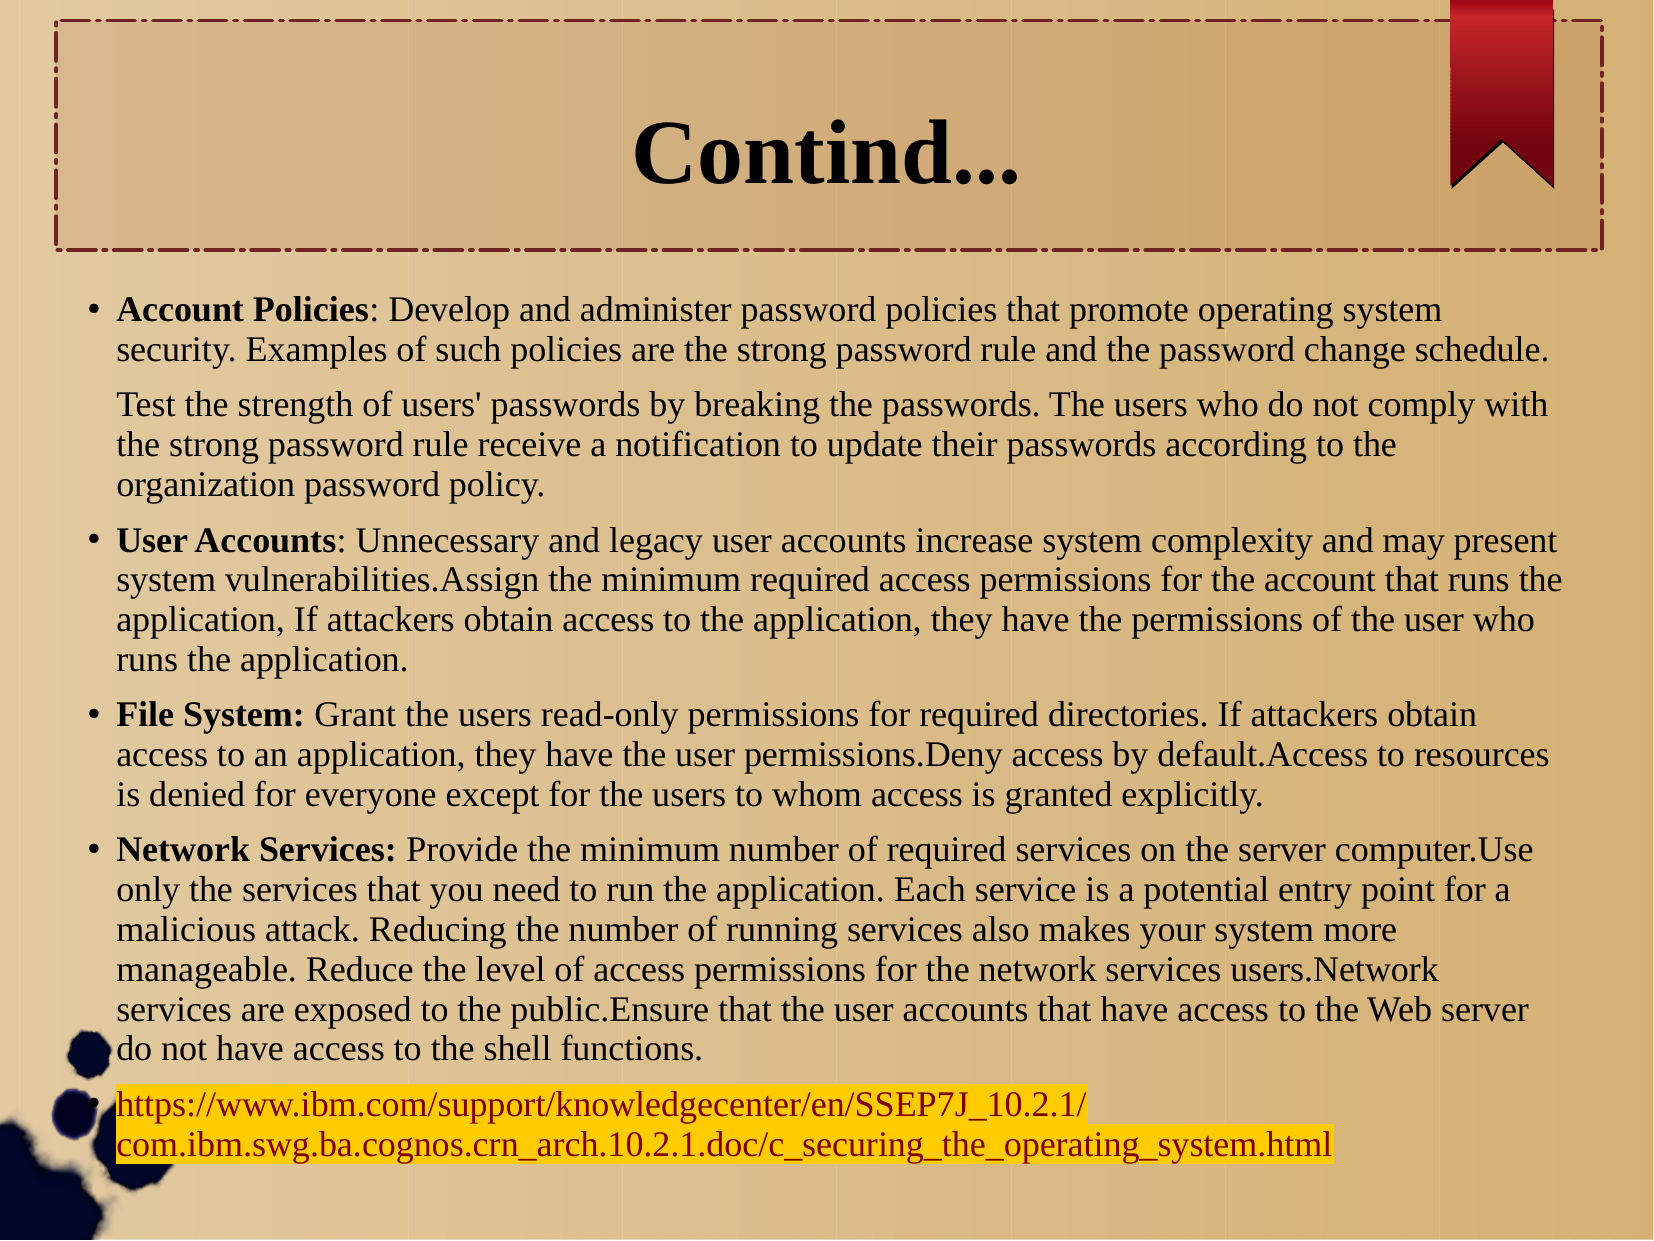

# Contind...
Account Policies: Develop and administer password policies that promote operating system security. Examples of such policies are the strong password rule and the password change schedule.
Test the strength of users' passwords by breaking the passwords. The users who do not comply with the strong password rule receive a notification to update their passwords according to the organization password policy.
User Accounts: Unnecessary and legacy user accounts increase system complexity and may present system vulnerabilities.Assign the minimum required access permissions for the account that runs the application, If attackers obtain access to the application, they have the permissions of the user who runs the application.
File System: Grant the users read-only permissions for required directories. If attackers obtain access to an application, they have the user permissions.Deny access by default.Access to resources is denied for everyone except for the users to whom access is granted explicitly.
Network Services: Provide the minimum number of required services on the server computer.Use only the services that you need to run the application. Each service is a potential entry point for a malicious attack. Reducing the number of running services also makes your system more manageable. Reduce the level of access permissions for the network services users.Network services are exposed to the public.Ensure that the user accounts that have access to the Web server do not have access to the shell functions.
https://www.ibm.com/support/knowledgecenter/en/SSEP7J_10.2.1/com.ibm.swg.ba.cognos.crn_arch.10.2.1.doc/c_securing_the_operating_system.html